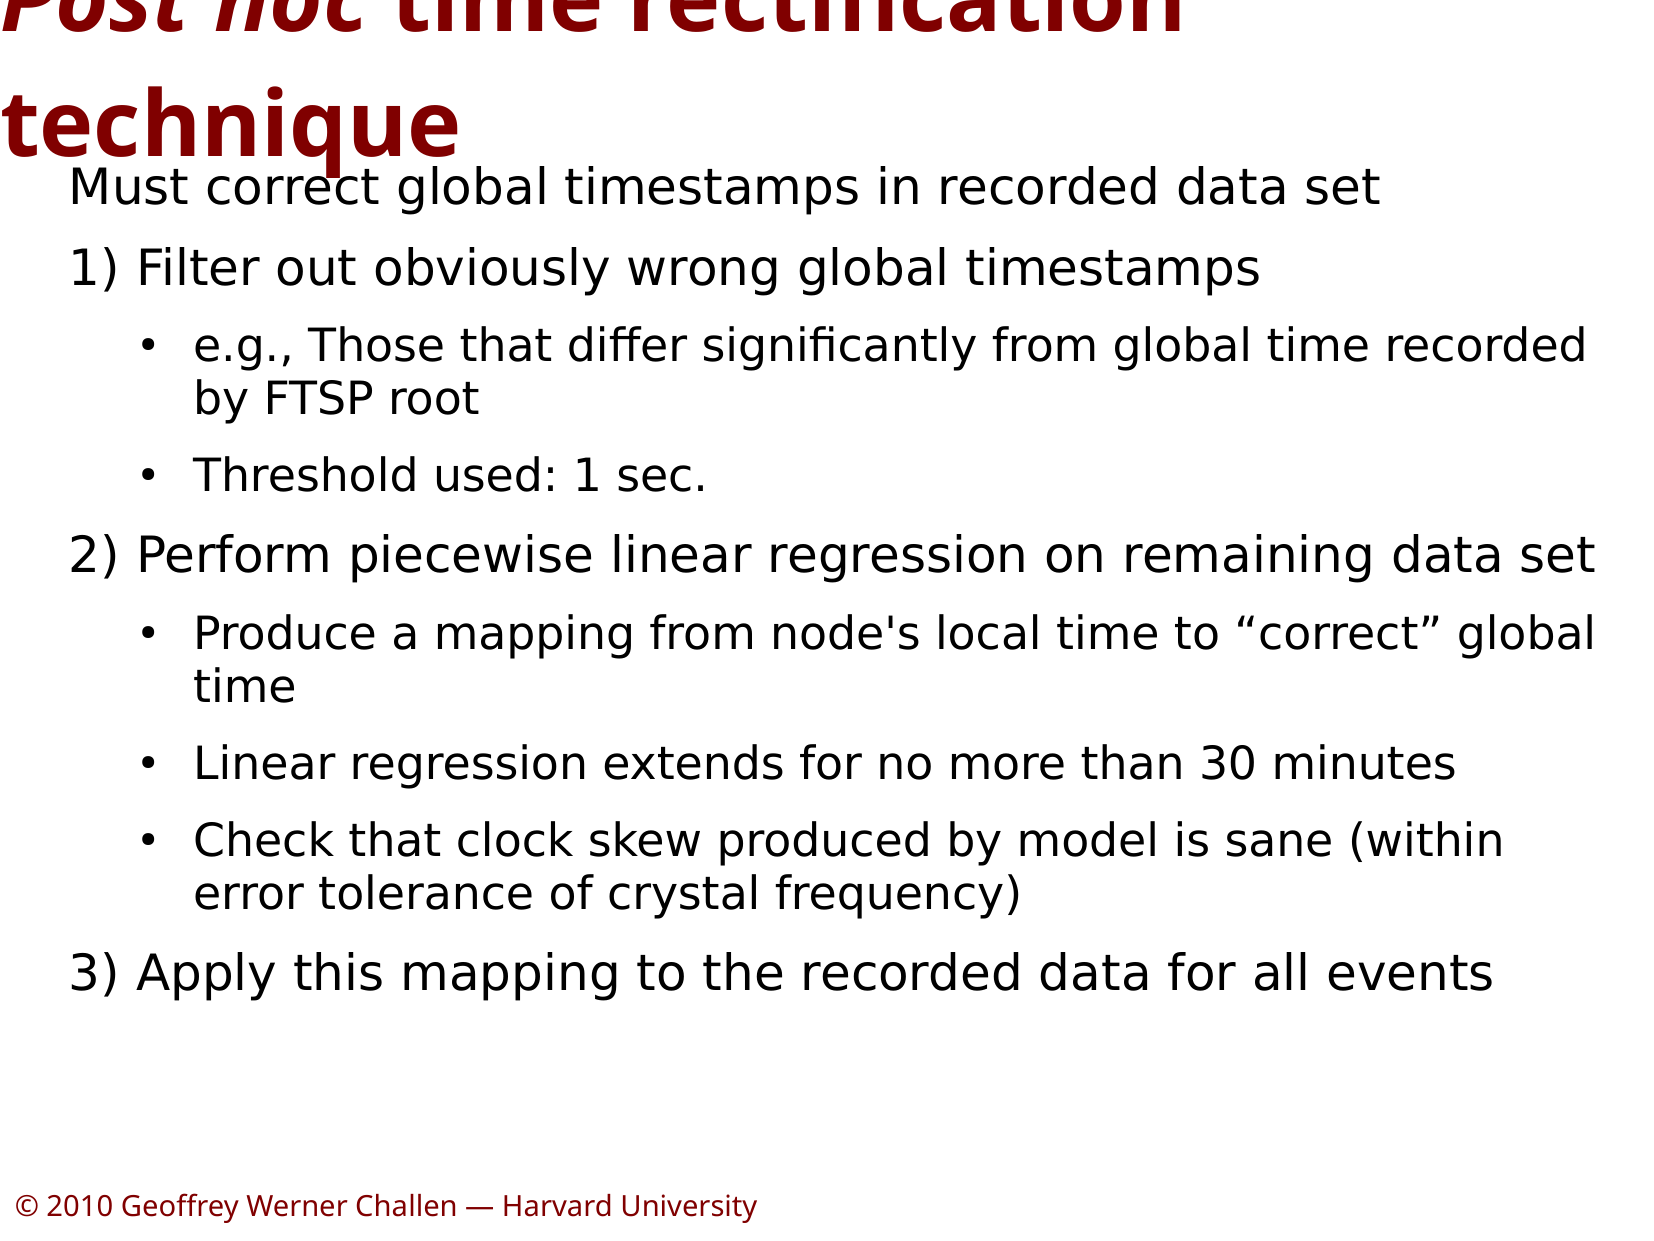

# Post hoc time rectification technique
Must correct global timestamps in recorded data set
1) Filter out obviously wrong global timestamps
e.g., Those that differ significantly from global time recorded by FTSP root
Threshold used: 1 sec.
2) Perform piecewise linear regression on remaining data set
Produce a mapping from node's local time to “correct” global time
Linear regression extends for no more than 30 minutes
Check that clock skew produced by model is sane (within error tolerance of crystal frequency)
3) Apply this mapping to the recorded data for all events